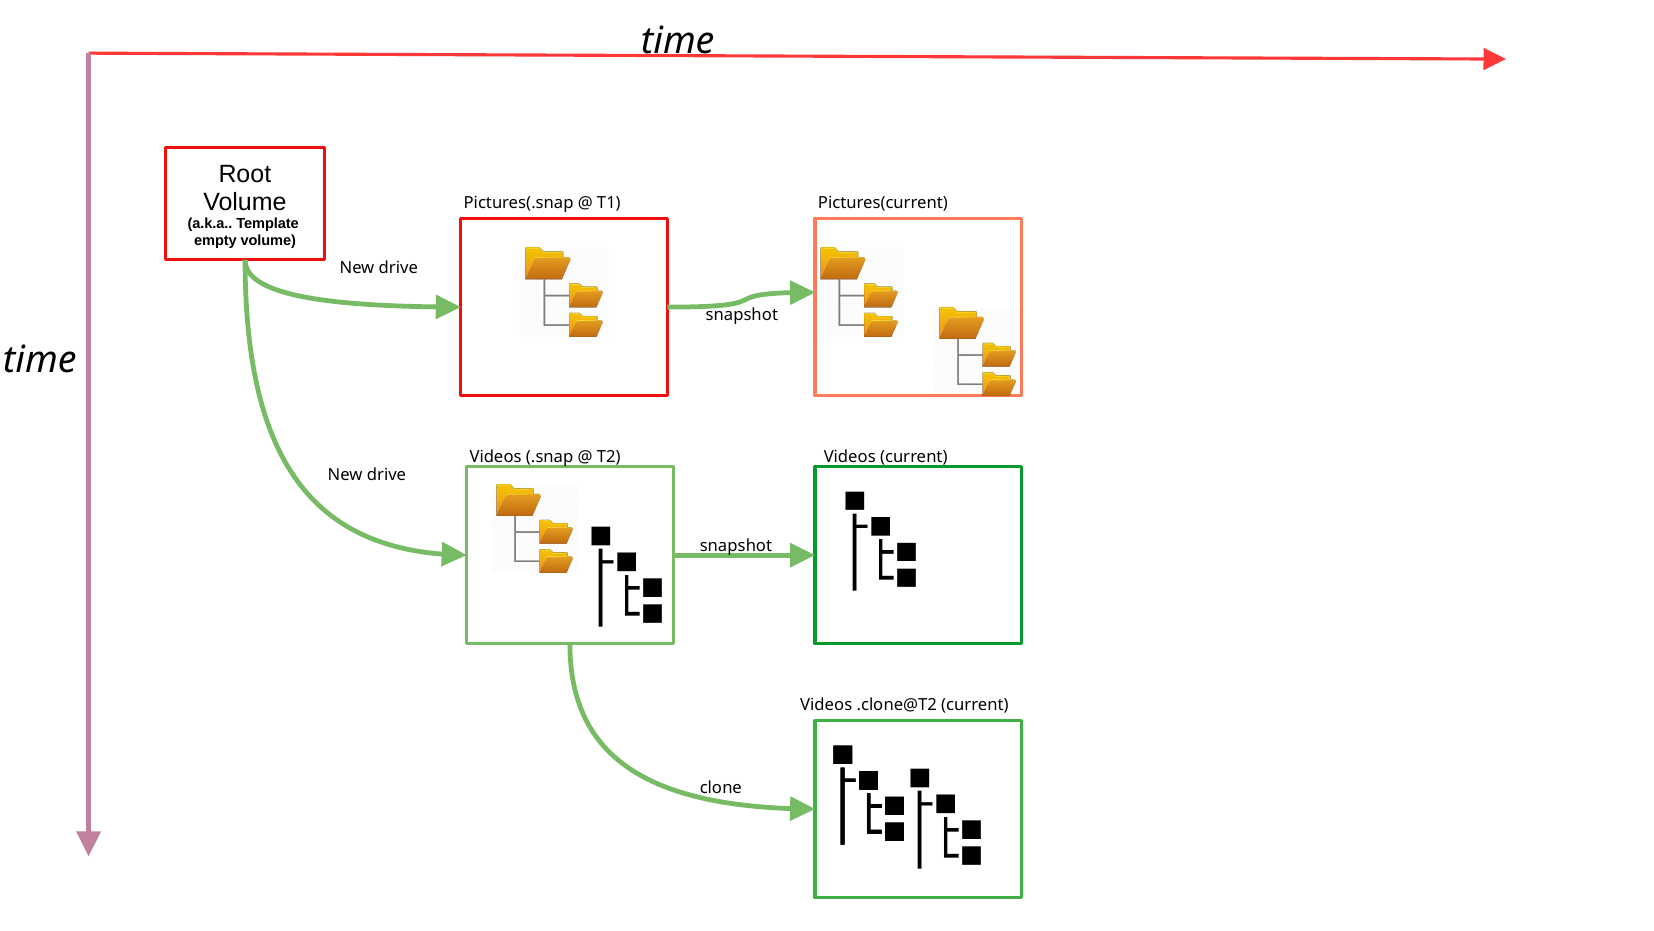

time
Root Volume (a.k.a.. Template empty volume)
Pictures(.snap @ T1)
Pictures(current)
New drive
snapshot
time
Videos (.snap @ T2)
Videos (current)
New drive
snapshot
Videos .clone@T2 (current)
clone